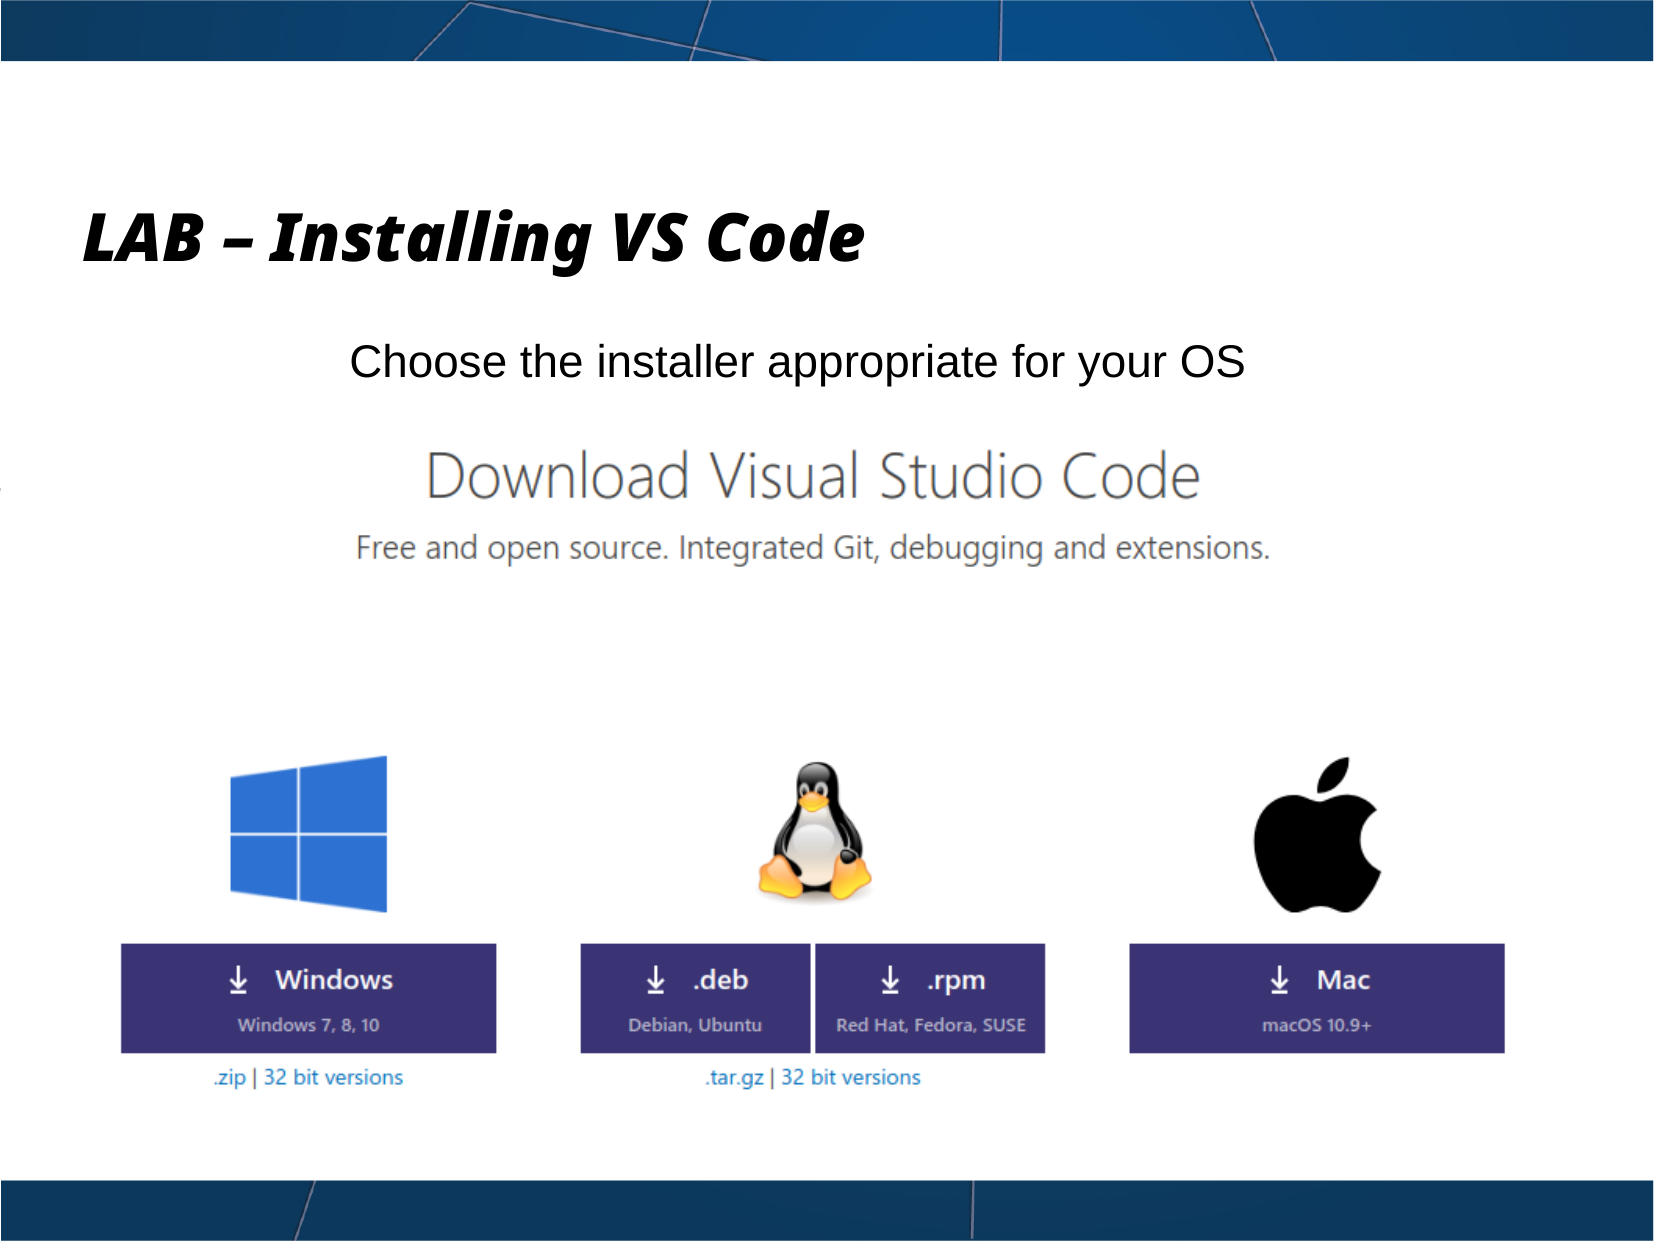

# LAB – Installing VS Code
Choose the installer appropriate for your OS